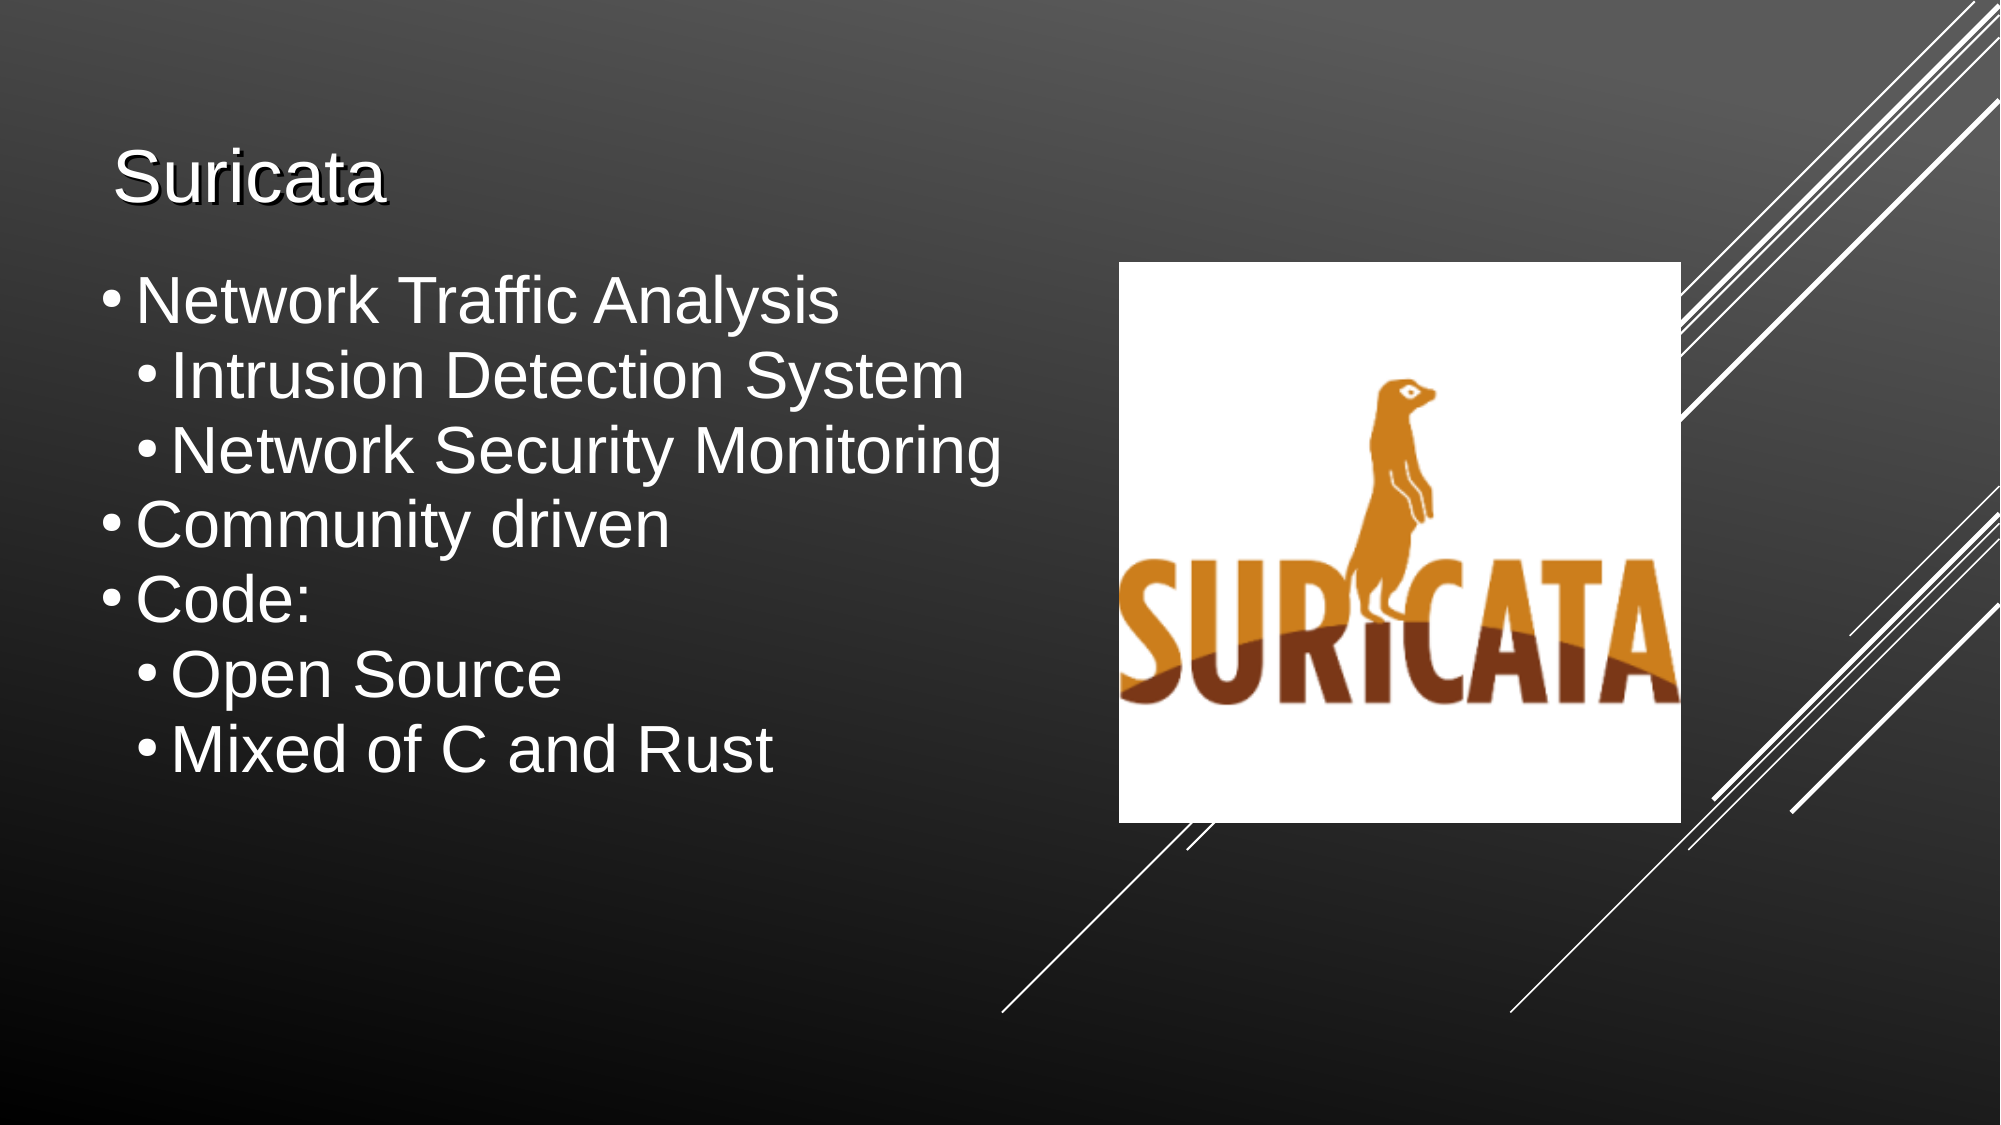

# Suricata
Network Traffic Analysis
Intrusion Detection System
Network Security Monitoring
Community driven
Code:
Open Source
Mixed of C and Rust